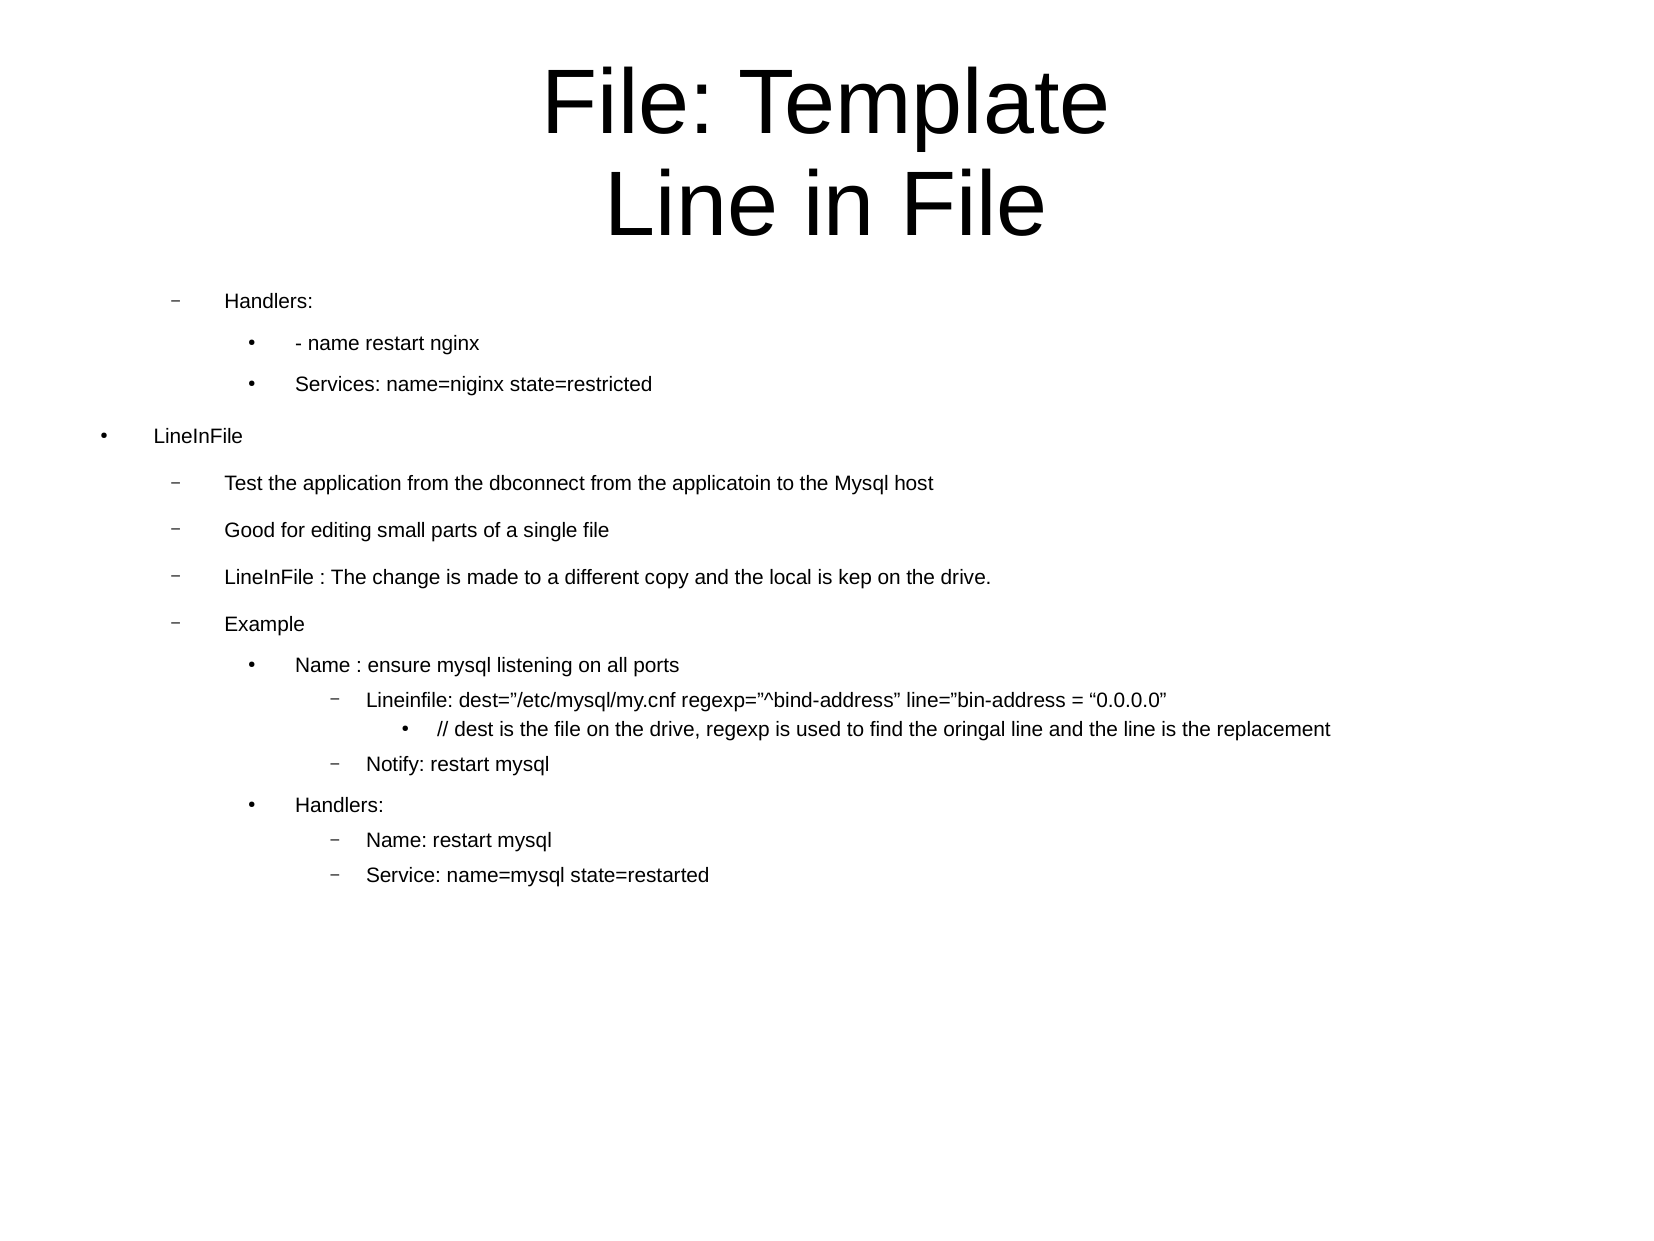

# File: Template Line in File
Handlers:
- name restart nginx
Services: name=niginx state=restricted
LineInFile
Test the application from the dbconnect from the applicatoin to the Mysql host
Good for editing small parts of a single file
LineInFile : The change is made to a different copy and the local is kep on the drive.
Example
Name : ensure mysql listening on all ports
Lineinfile: dest=”/etc/mysql/my.cnf regexp=”^bind-address” line=”bin-address = “0.0.0.0”
// dest is the file on the drive, regexp is used to find the oringal line and the line is the replacement
Notify: restart mysql
Handlers:
Name: restart mysql
Service: name=mysql state=restarted